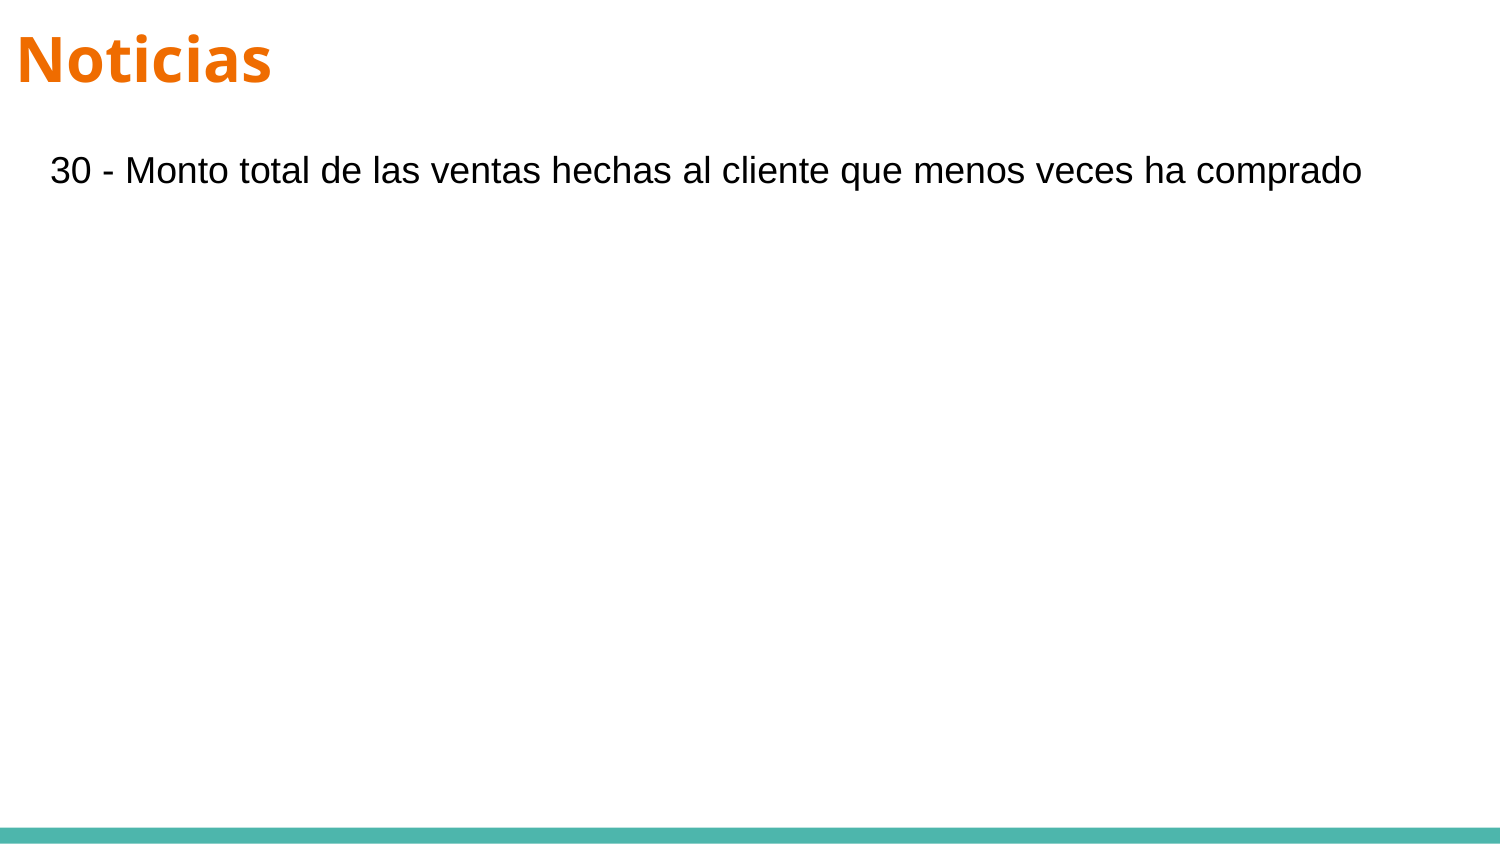

# Noticias
30 - Monto total de las ventas hechas al cliente que menos veces ha comprado